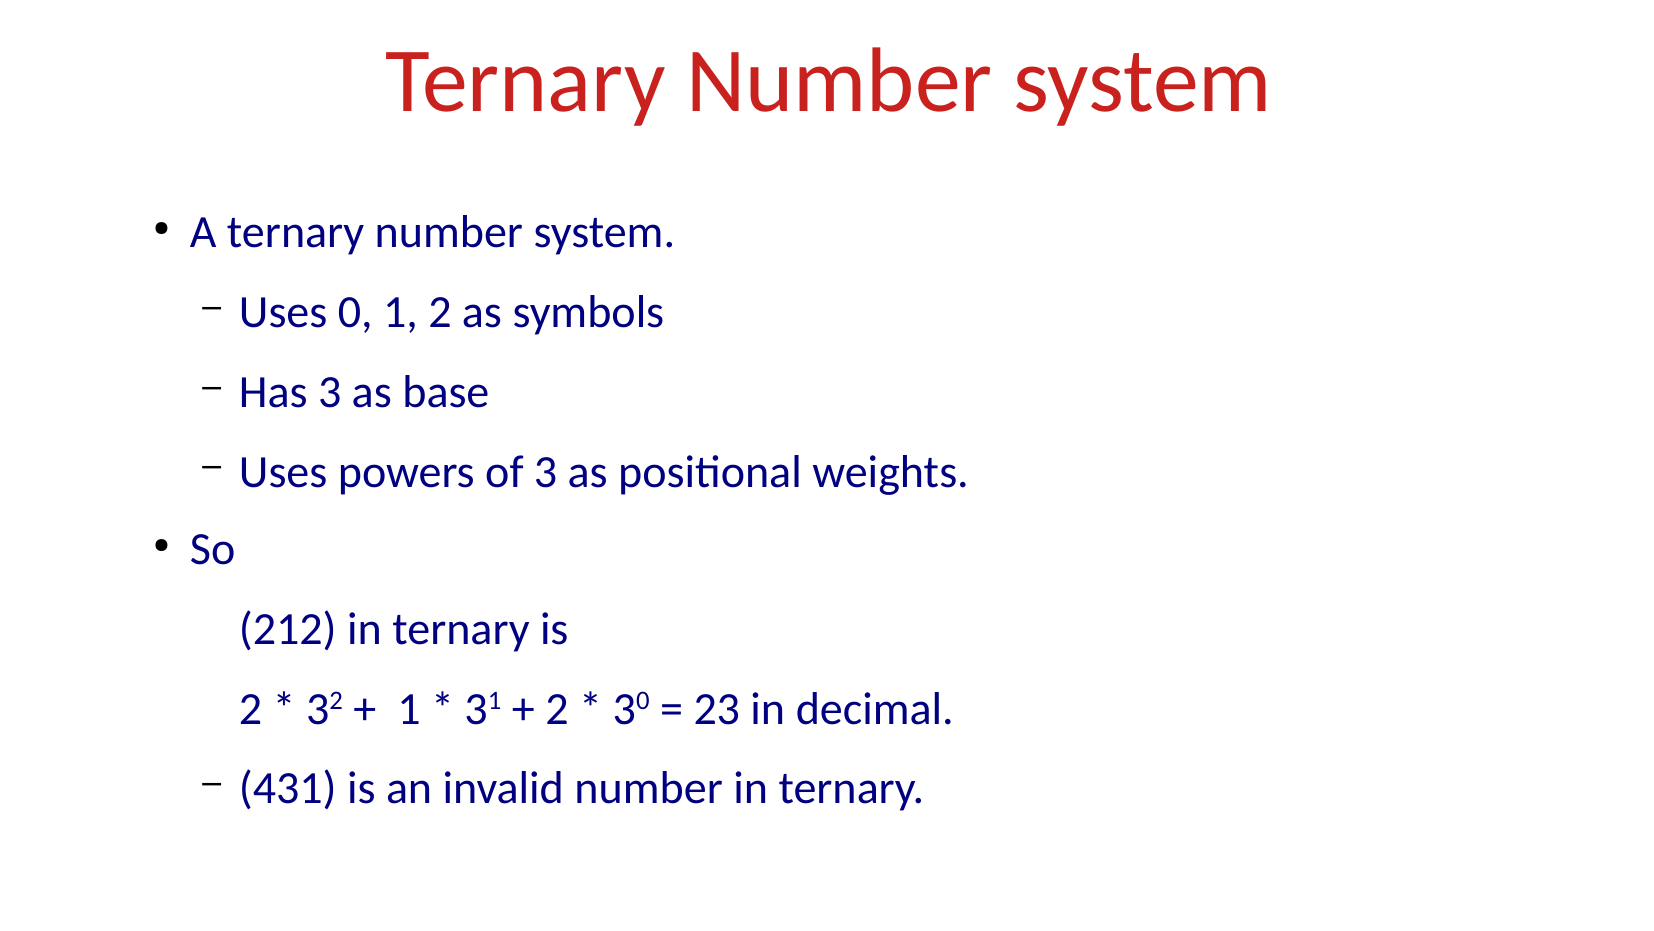

# Ternary Number system
A ternary number system.
Uses 0, 1, 2 as symbols
Has 3 as base
Uses powers of 3 as positional weights.
So
(212) in ternary is
2 * 32 + 1 * 31 + 2 * 30 = 23 in decimal.
(431) is an invalid number in ternary.